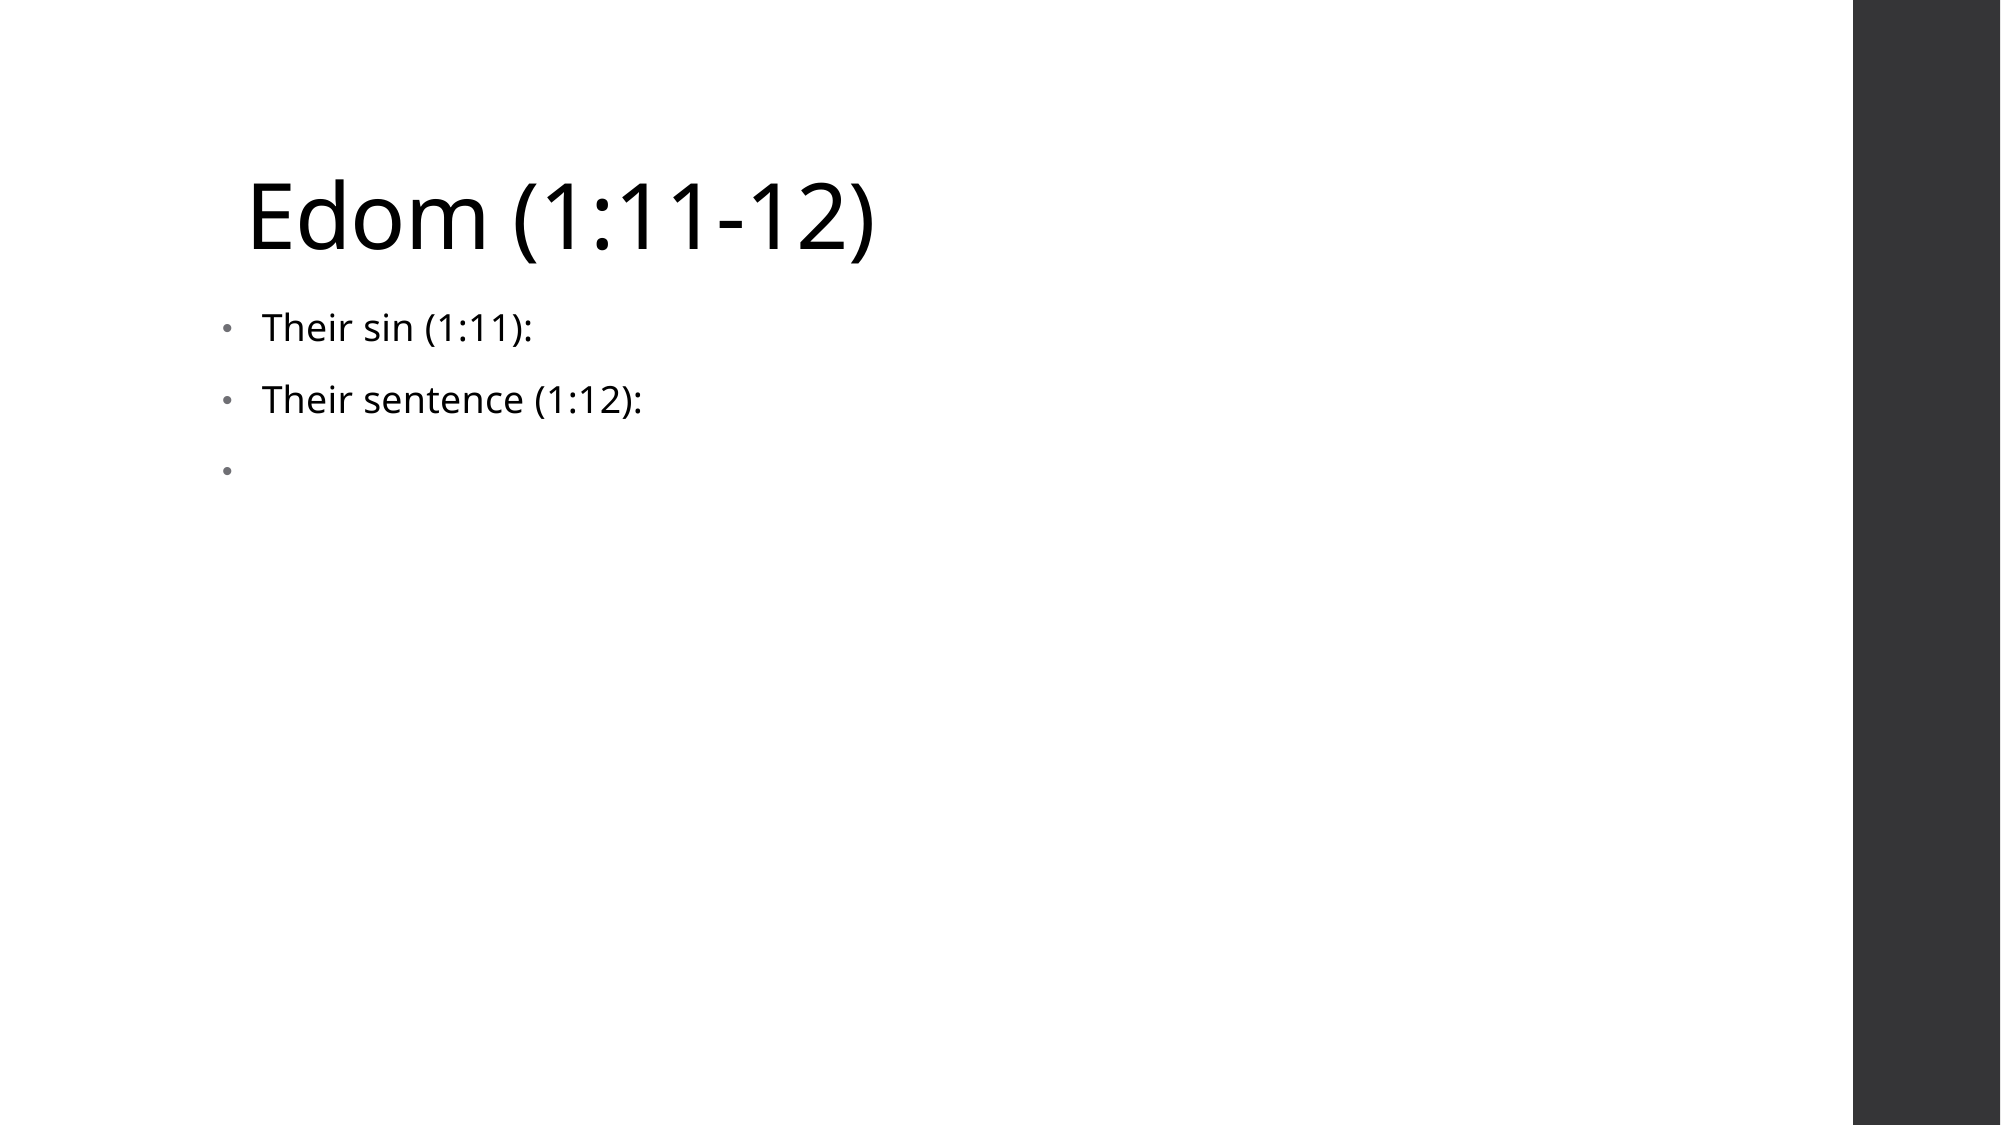

# Edom (1:11-12)
 Their sin (1:11):
 Their sentence (1:12):